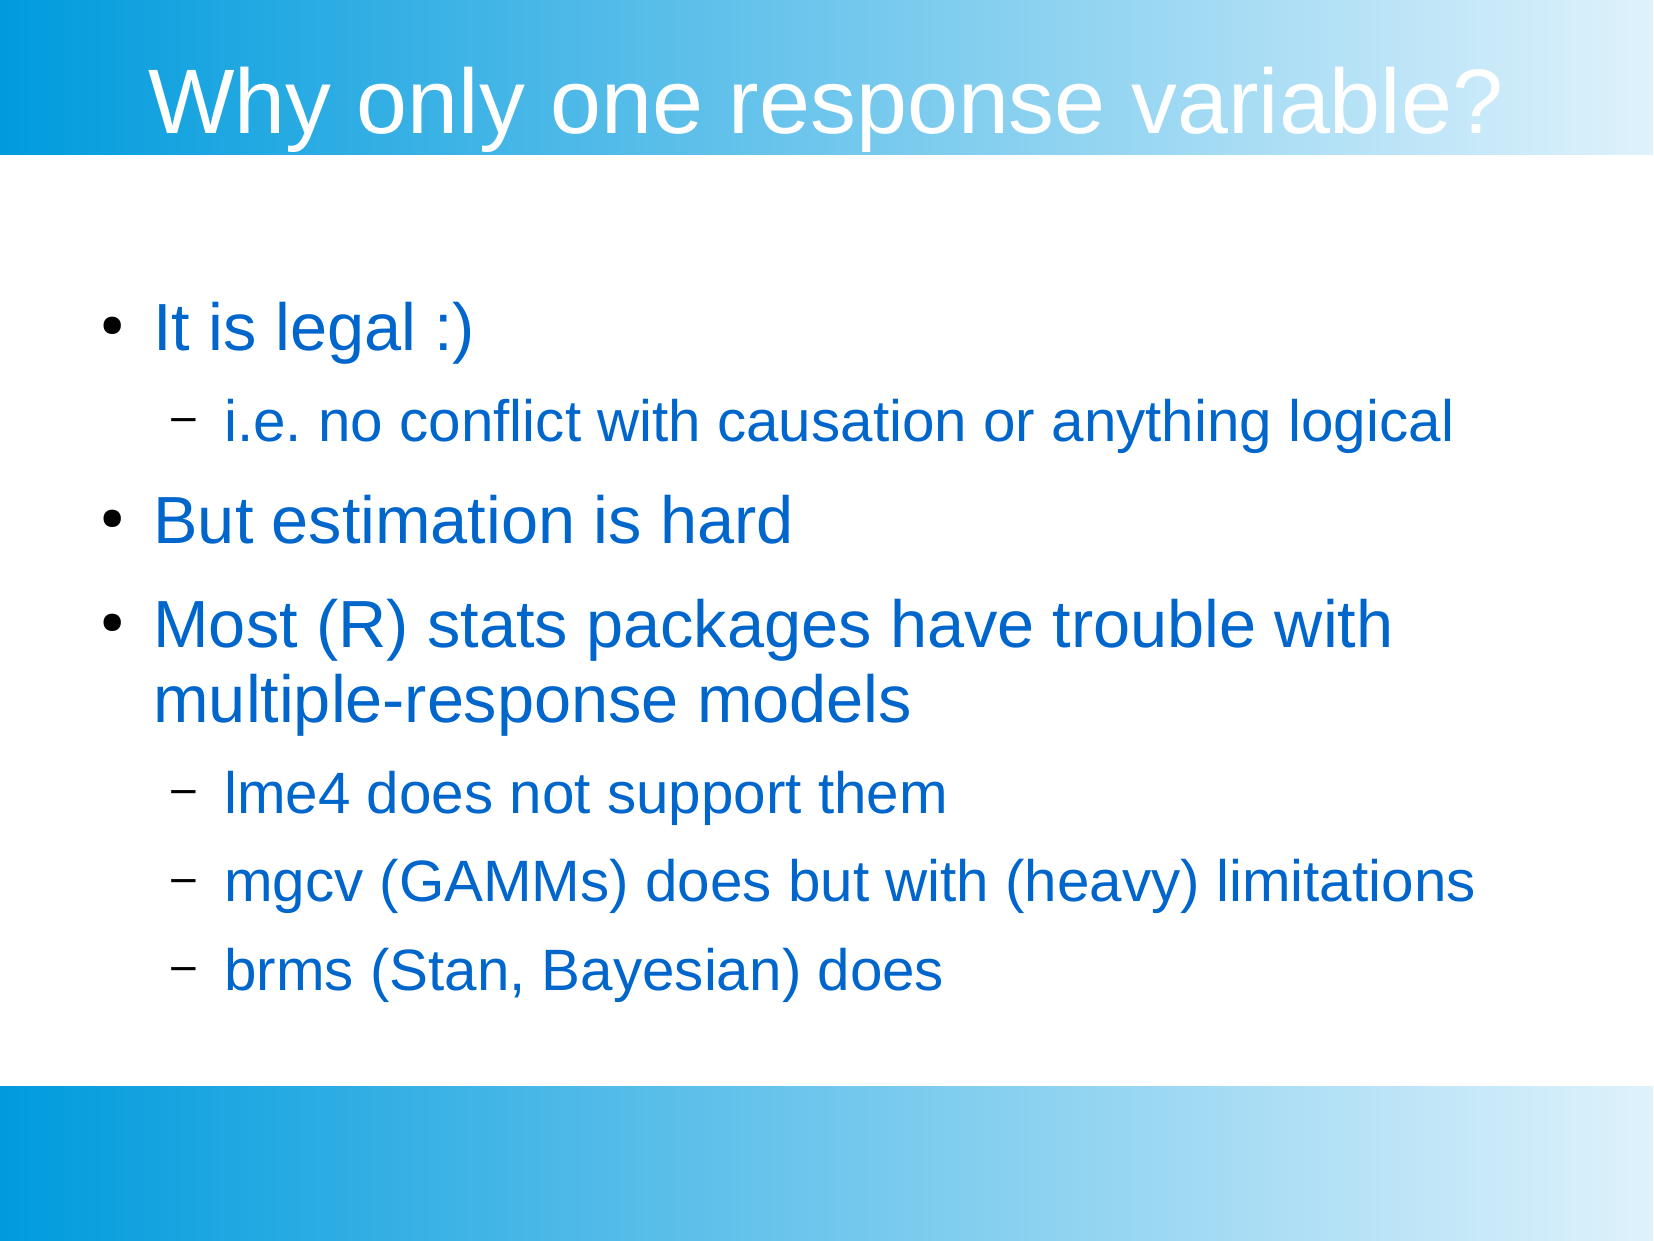

Why only one response variable?
# It is legal :)
i.e. no conflict with causation or anything logical
But estimation is hard
Most (R) stats packages have trouble with multiple-response models
lme4 does not support them
mgcv (GAMMs) does but with (heavy) limitations
brms (Stan, Bayesian) does